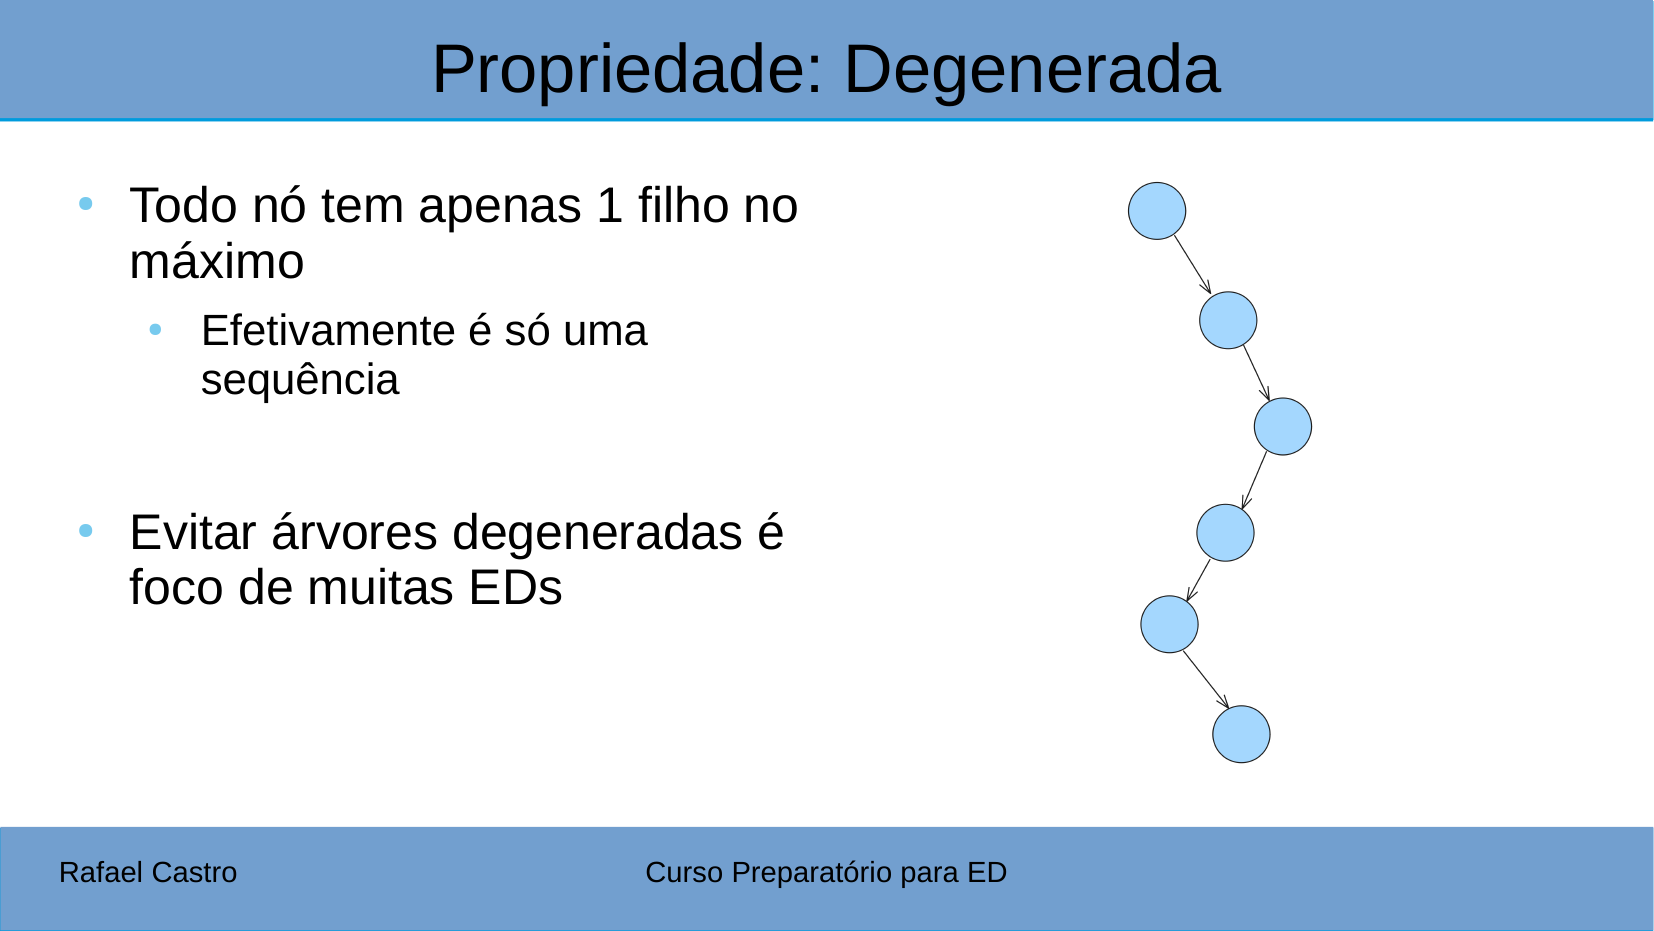

# Propriedade: Degenerada
Todo nó tem apenas 1 filho no máximo
Efetivamente é só uma sequência
Evitar árvores degeneradas é foco de muitas EDs
Curso Preparatório para ED